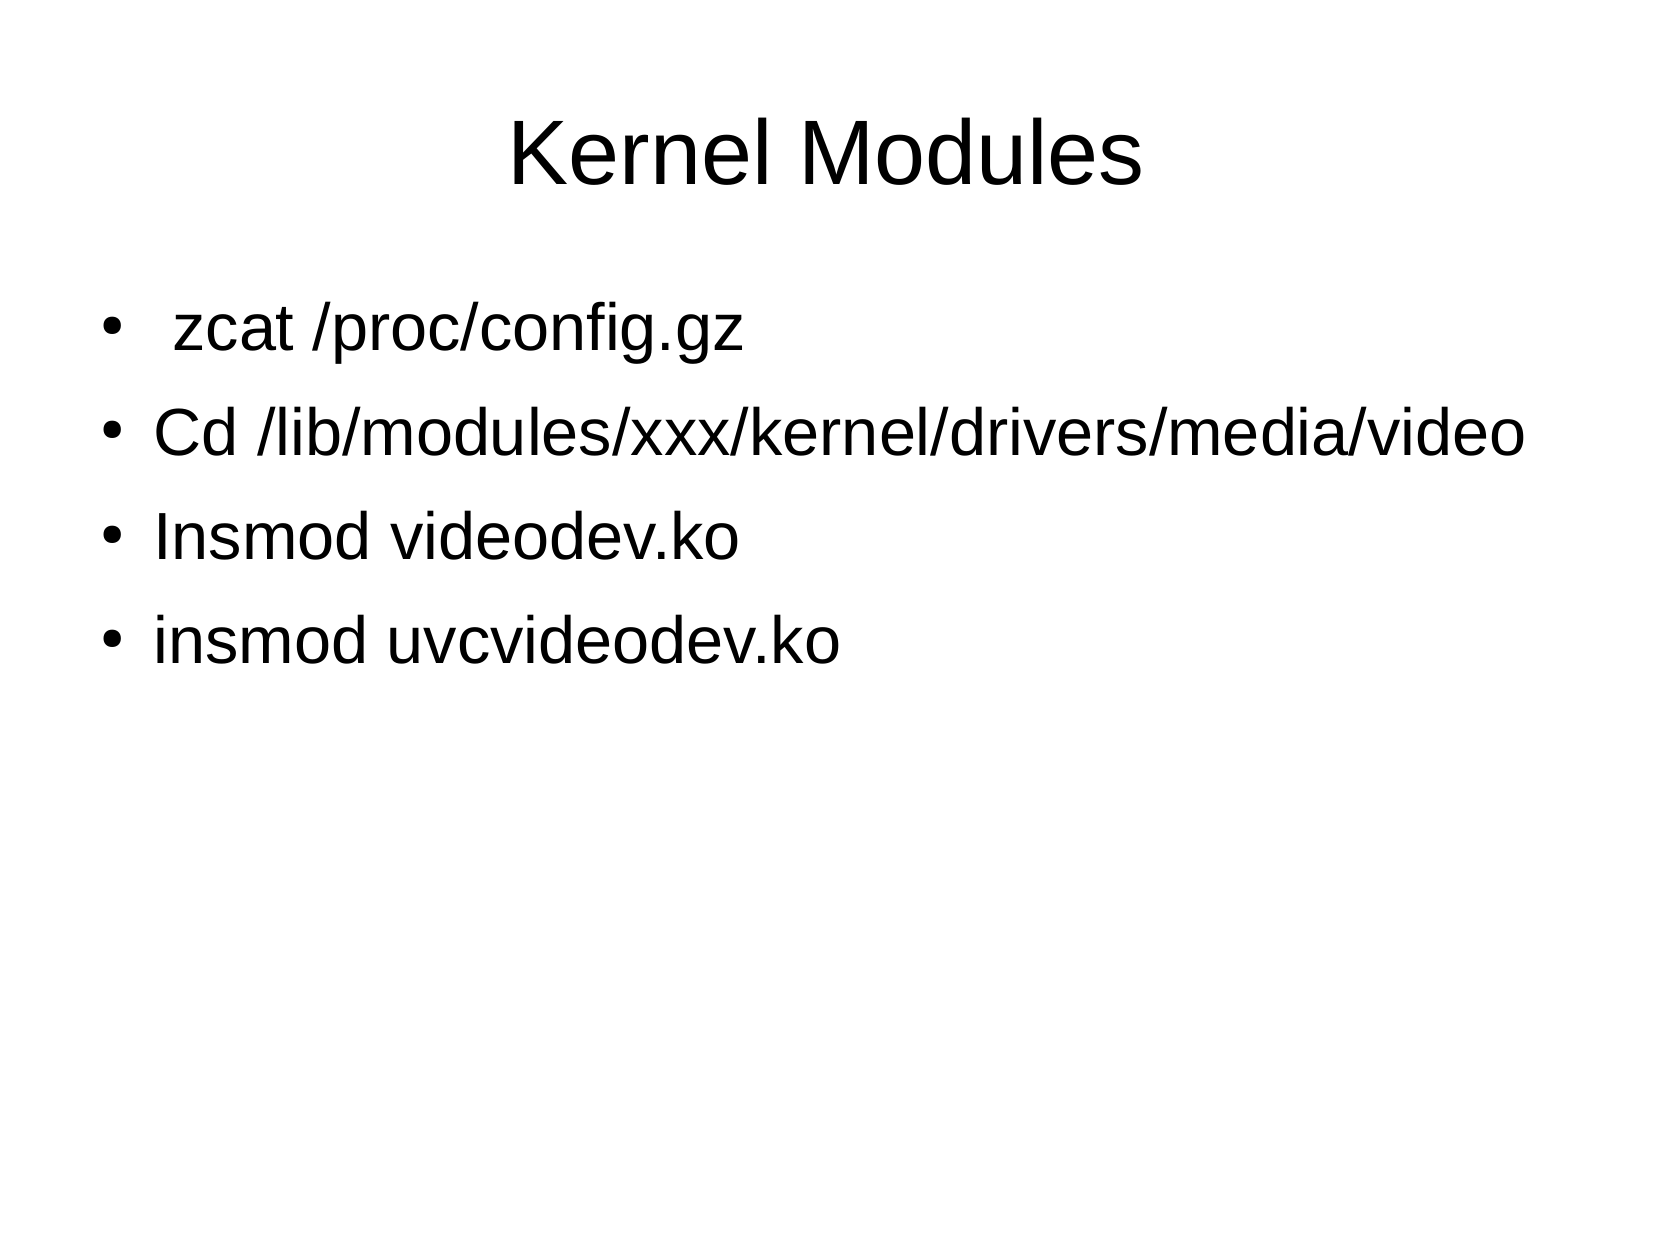

# Kernel Modules
 zcat /proc/config.gz
Cd /lib/modules/xxx/kernel/drivers/media/video
Insmod videodev.ko
insmod uvcvideodev.ko